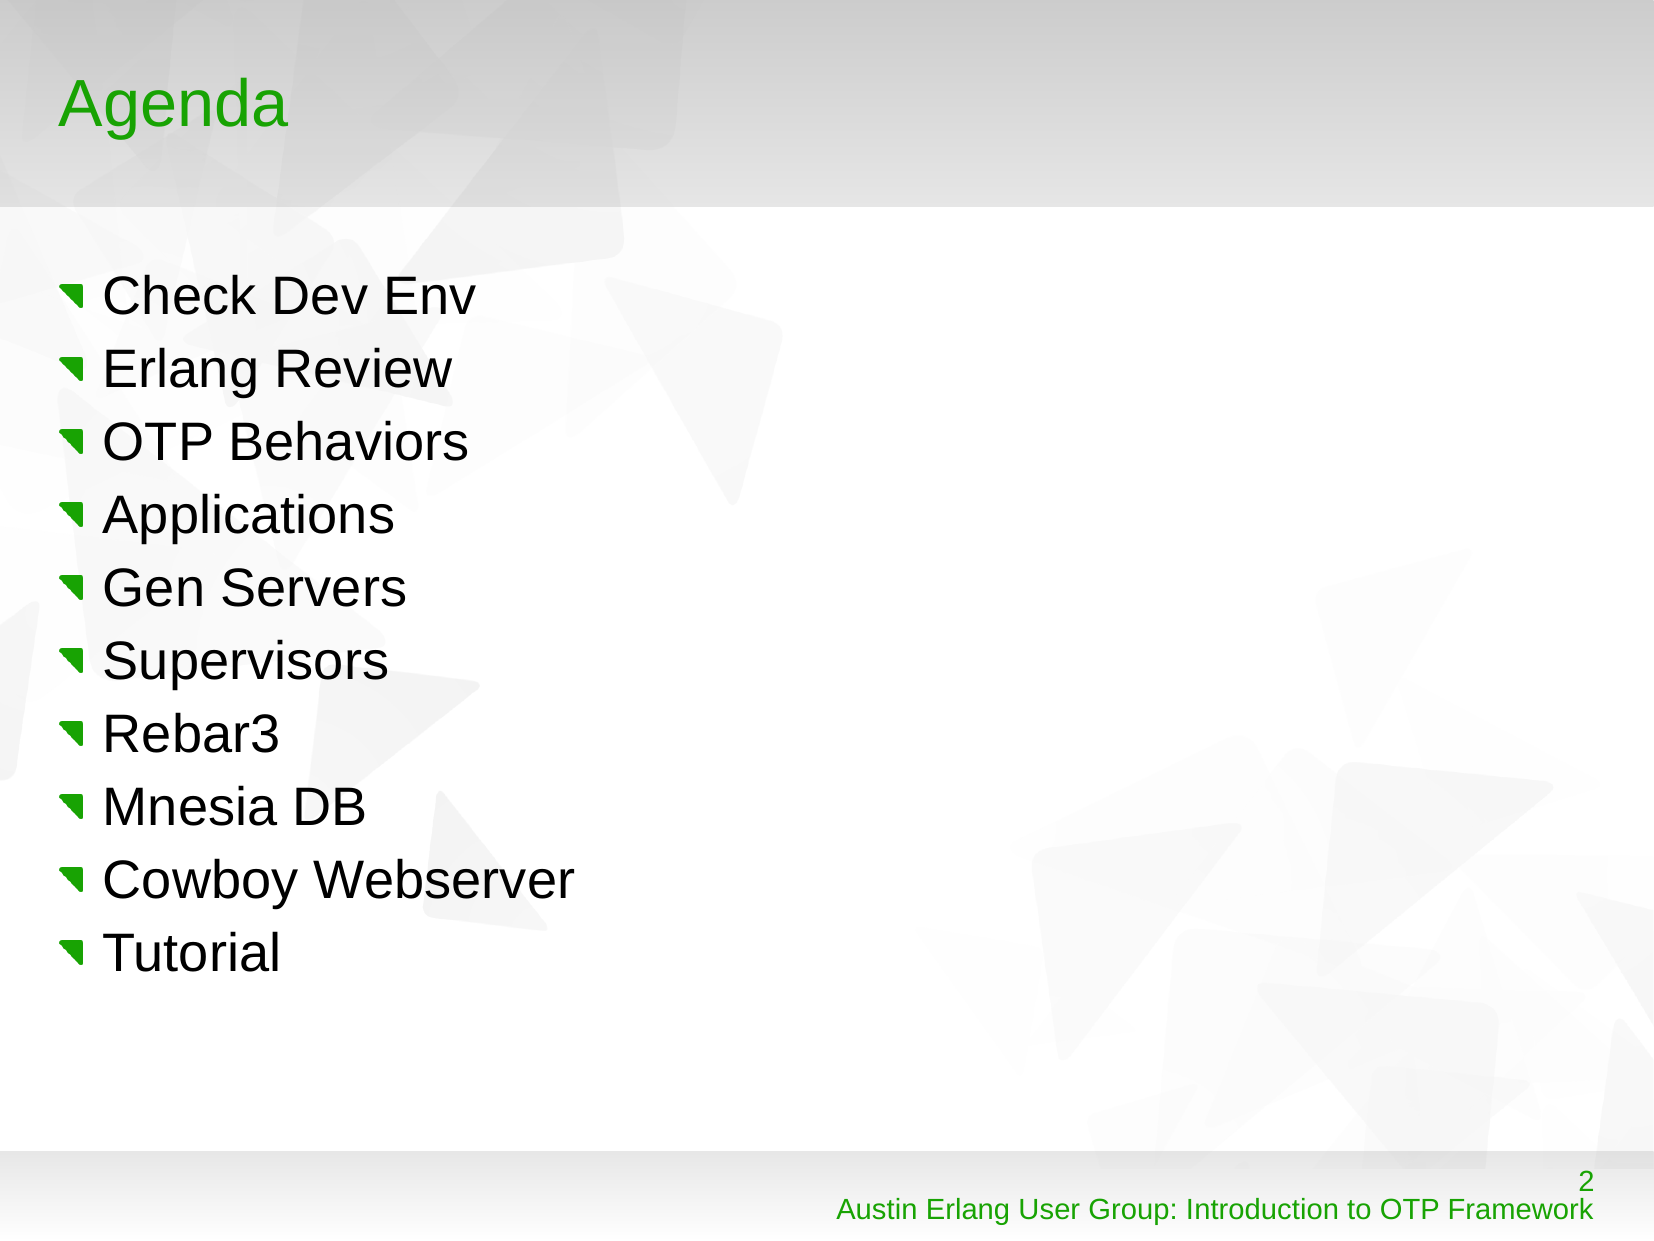

# Agenda
Check Dev Env
Erlang Review
OTP Behaviors
Applications
Gen Servers
Supervisors
Rebar3
Mnesia DB
Cowboy Webserver
Tutorial
2
Austin Erlang User Group: Introduction to OTP Framework